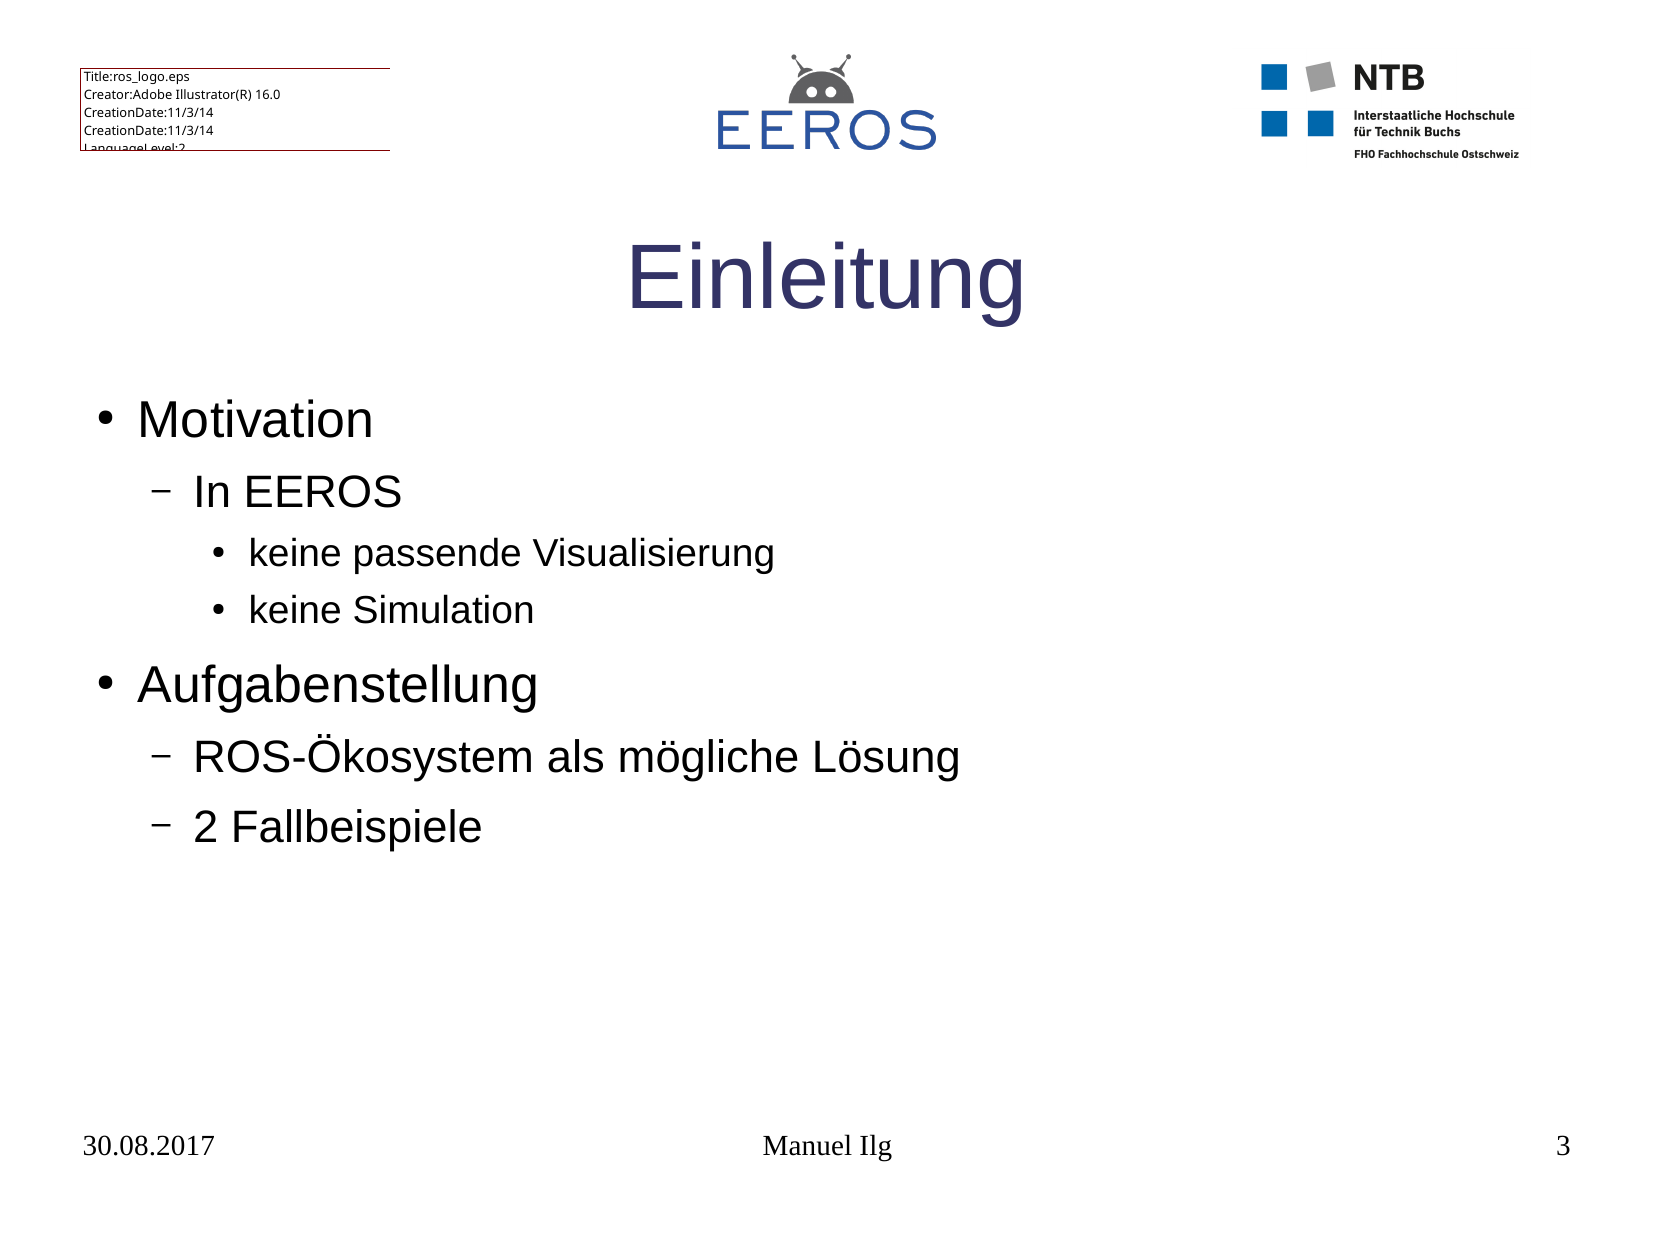

# Einleitung
Motivation
In EEROS
keine passende Visualisierung
keine Simulation
Aufgabenstellung
ROS-Ökosystem als mögliche Lösung
2 Fallbeispiele
13.02.2017
Manuel Ilg
3